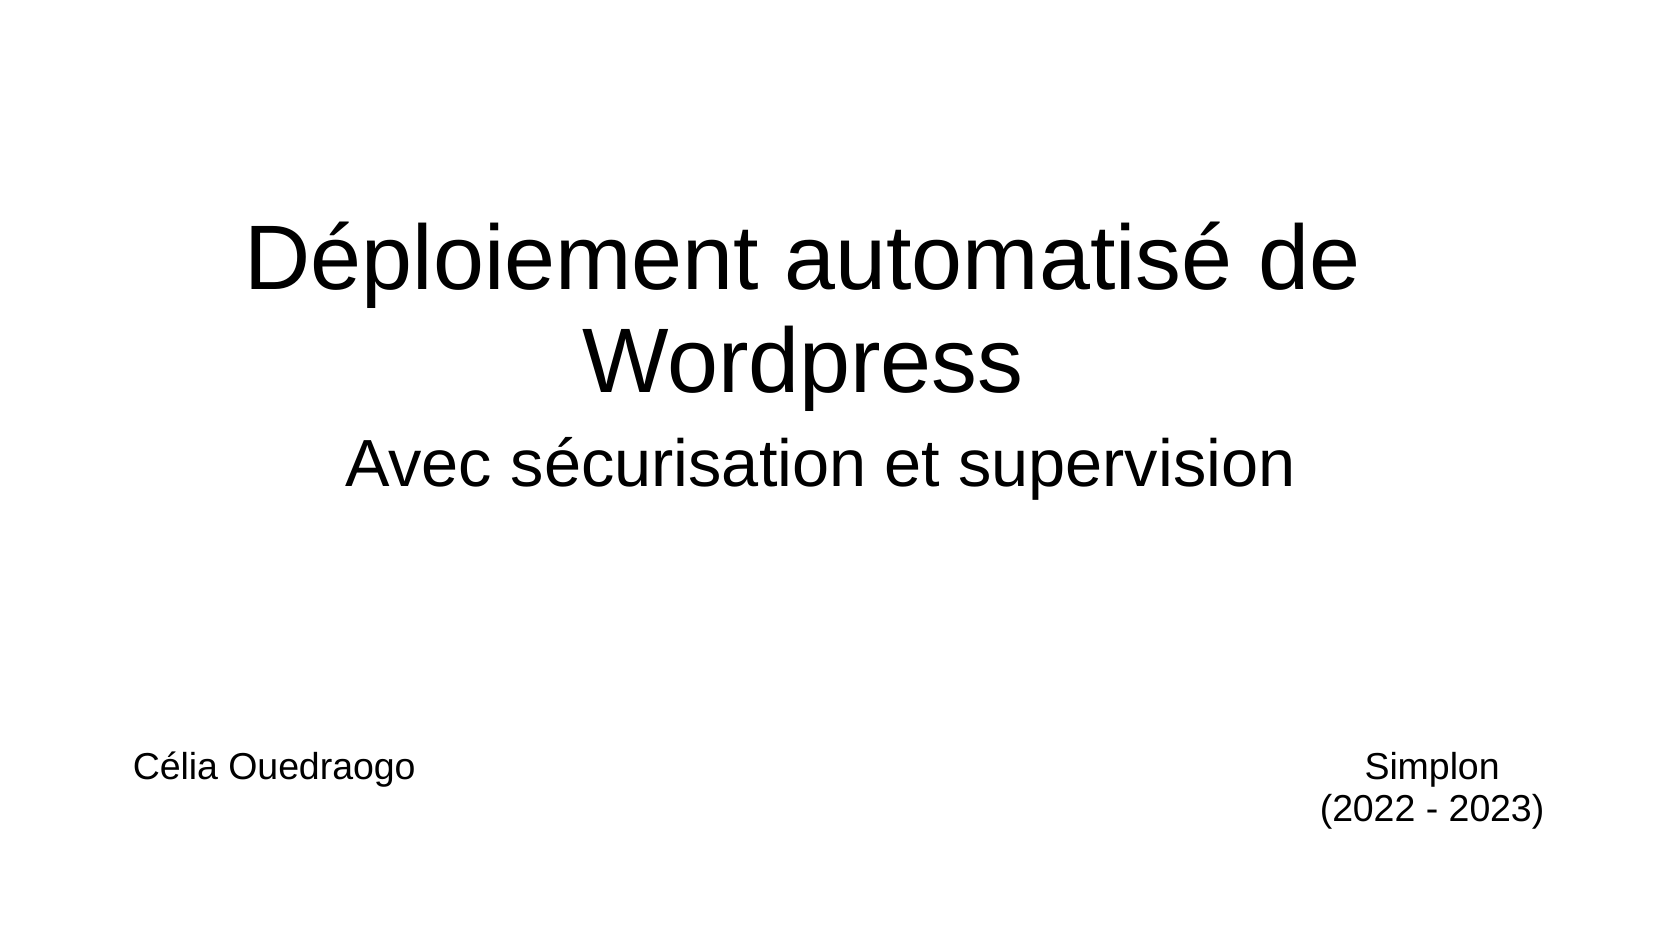

# Déploiement automatisé de Wordpress
Avec sécurisation et supervision
Célia Ouedraogo
Simplon (2022 - 2023)